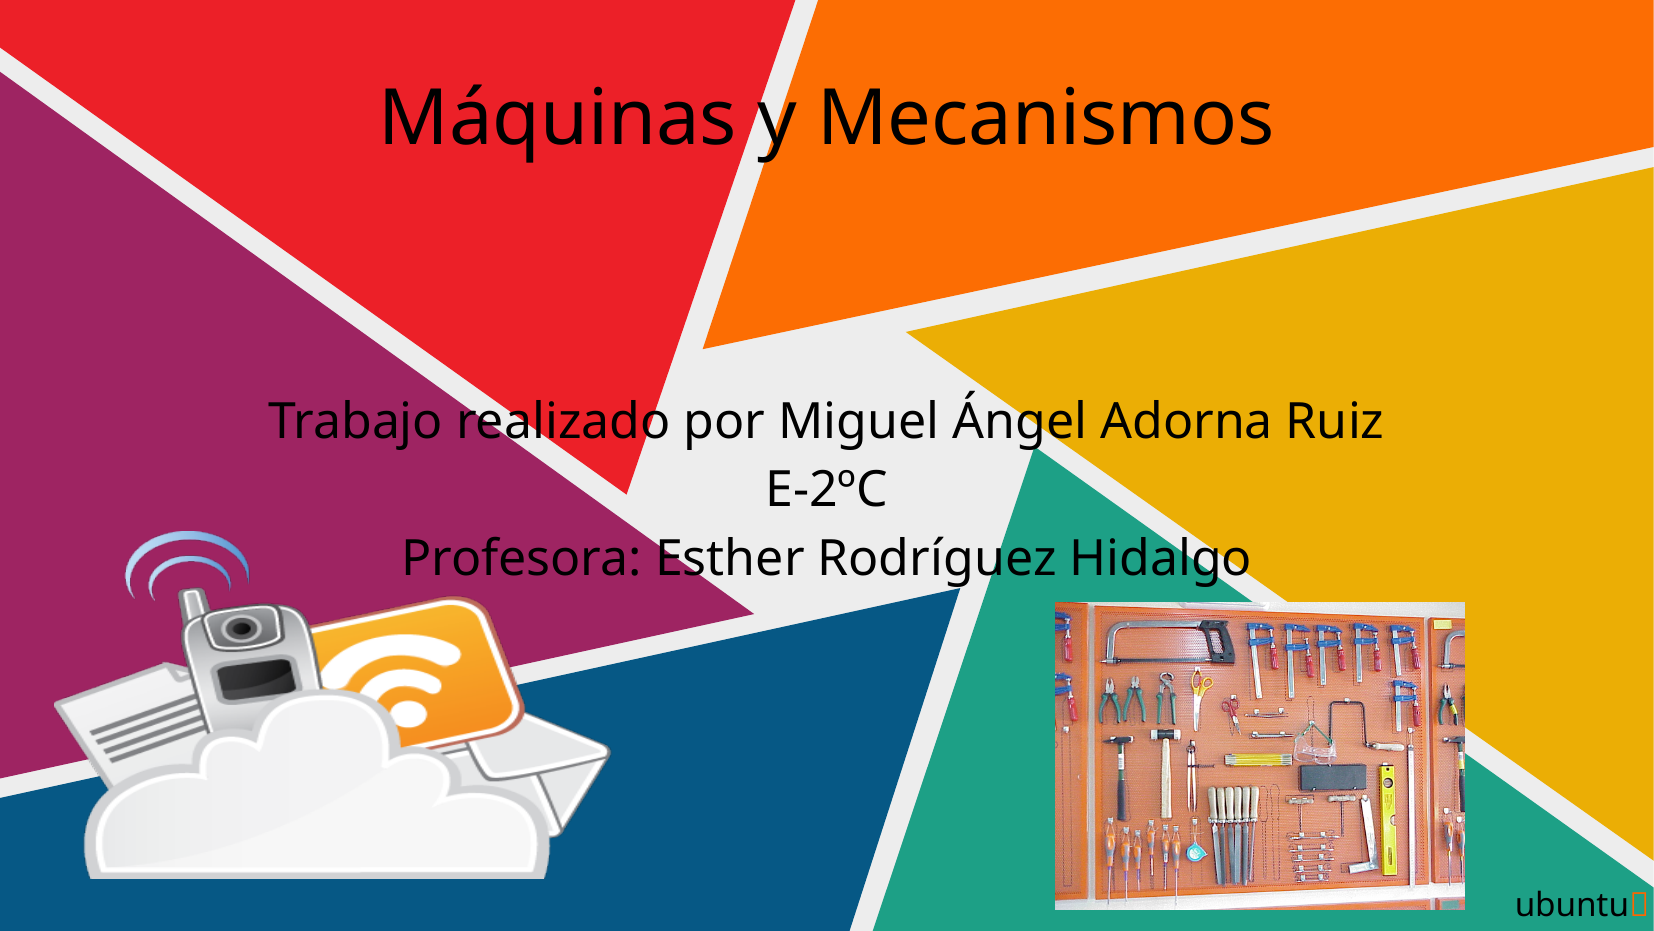

# Máquinas y Mecanismos
Trabajo realizado por Miguel Ángel Adorna Ruiz
E-2ºC
Profesora: Esther Rodríguez Hidalgo
ubuntu